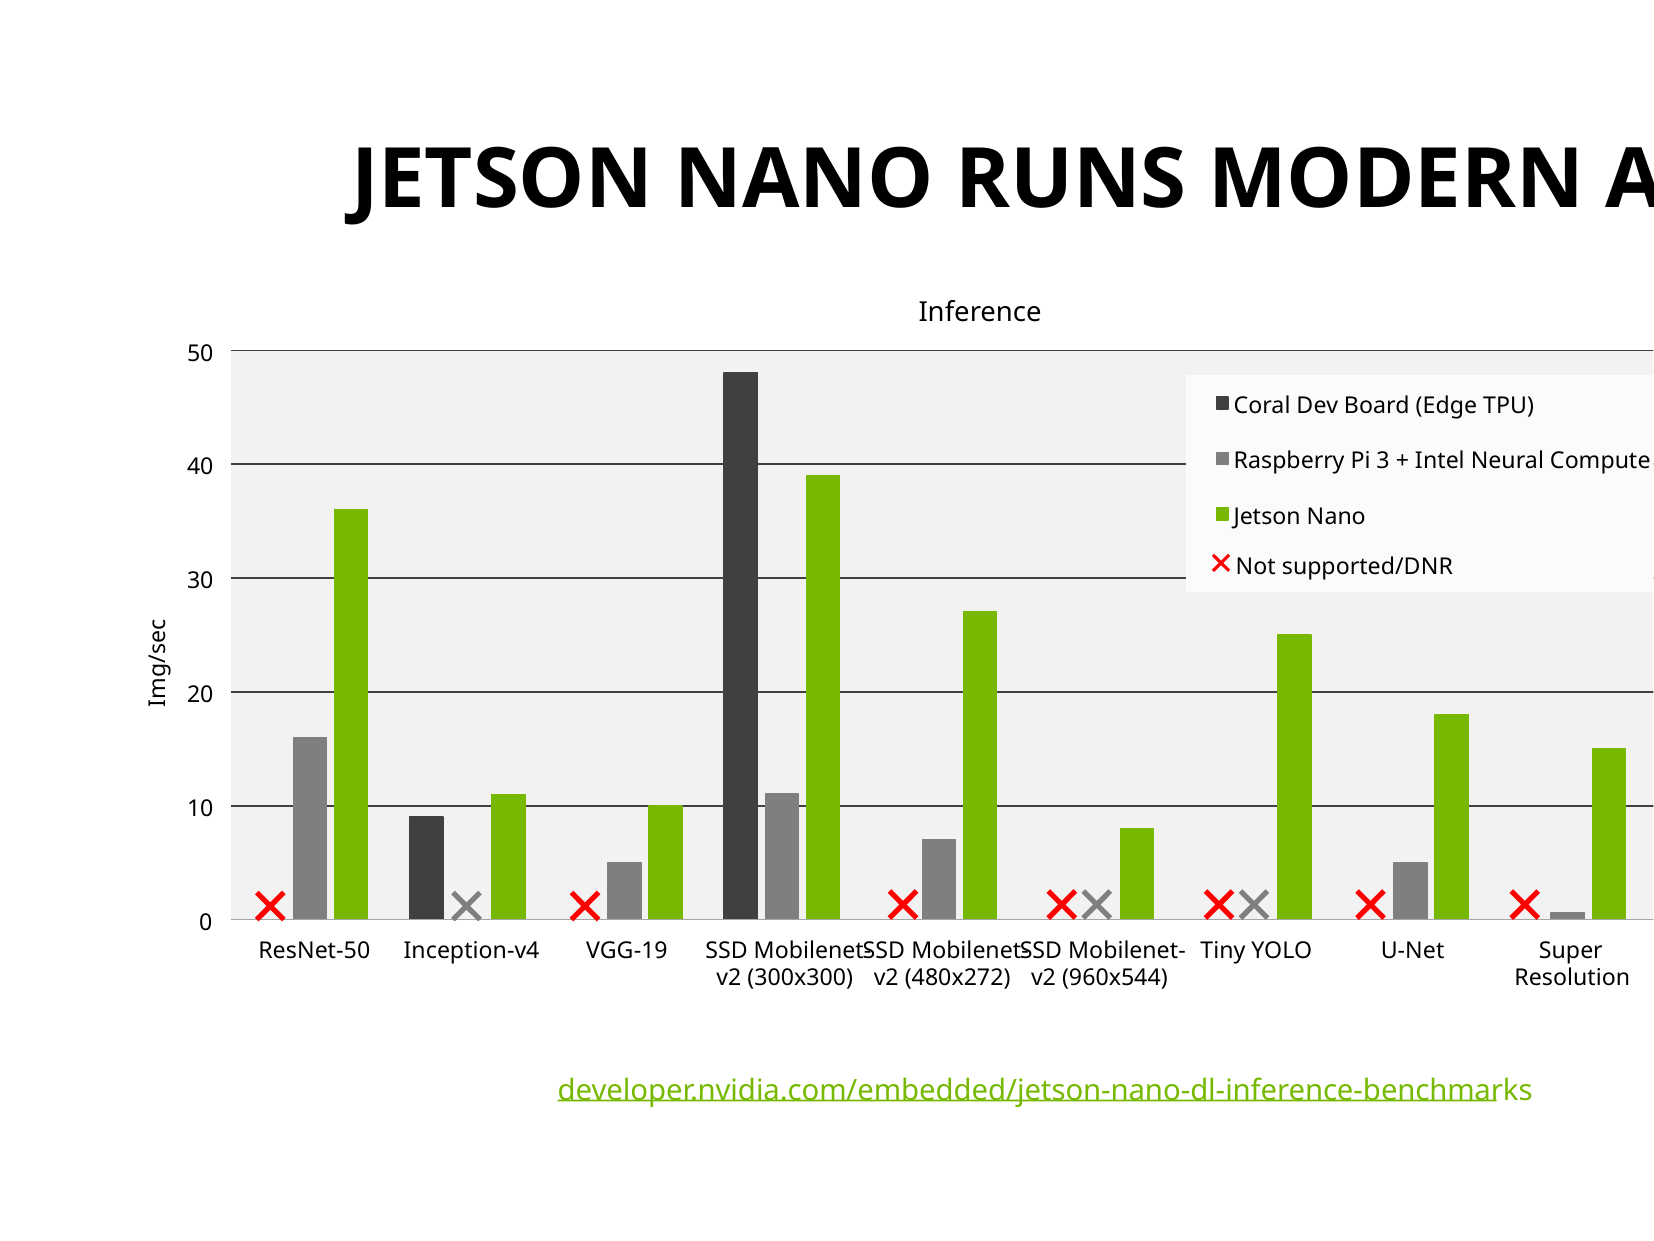

JETSON NANO RUNS MODERN AI
Inference
50
Coral Dev Board (Edge TPU)
Raspberry Pi 3 + Intel Neural Compute Stick 2
40
Jetson Nano
Not supported/DNR
30
Img/sec
20
10
0
ResNet-50
Inception-v4
VGG-19
SSD Mobilenet-
SSD Mobilenet-
SSD Mobilenet-
Tiny YOLO
U-Net
Super
OpenPose
v2 (300x300)
v2 (480x272)
v2 (960x544)
Resolution
developer.nvidia.com/embedded/jetson-nano-dl-inference-benchmarks
14